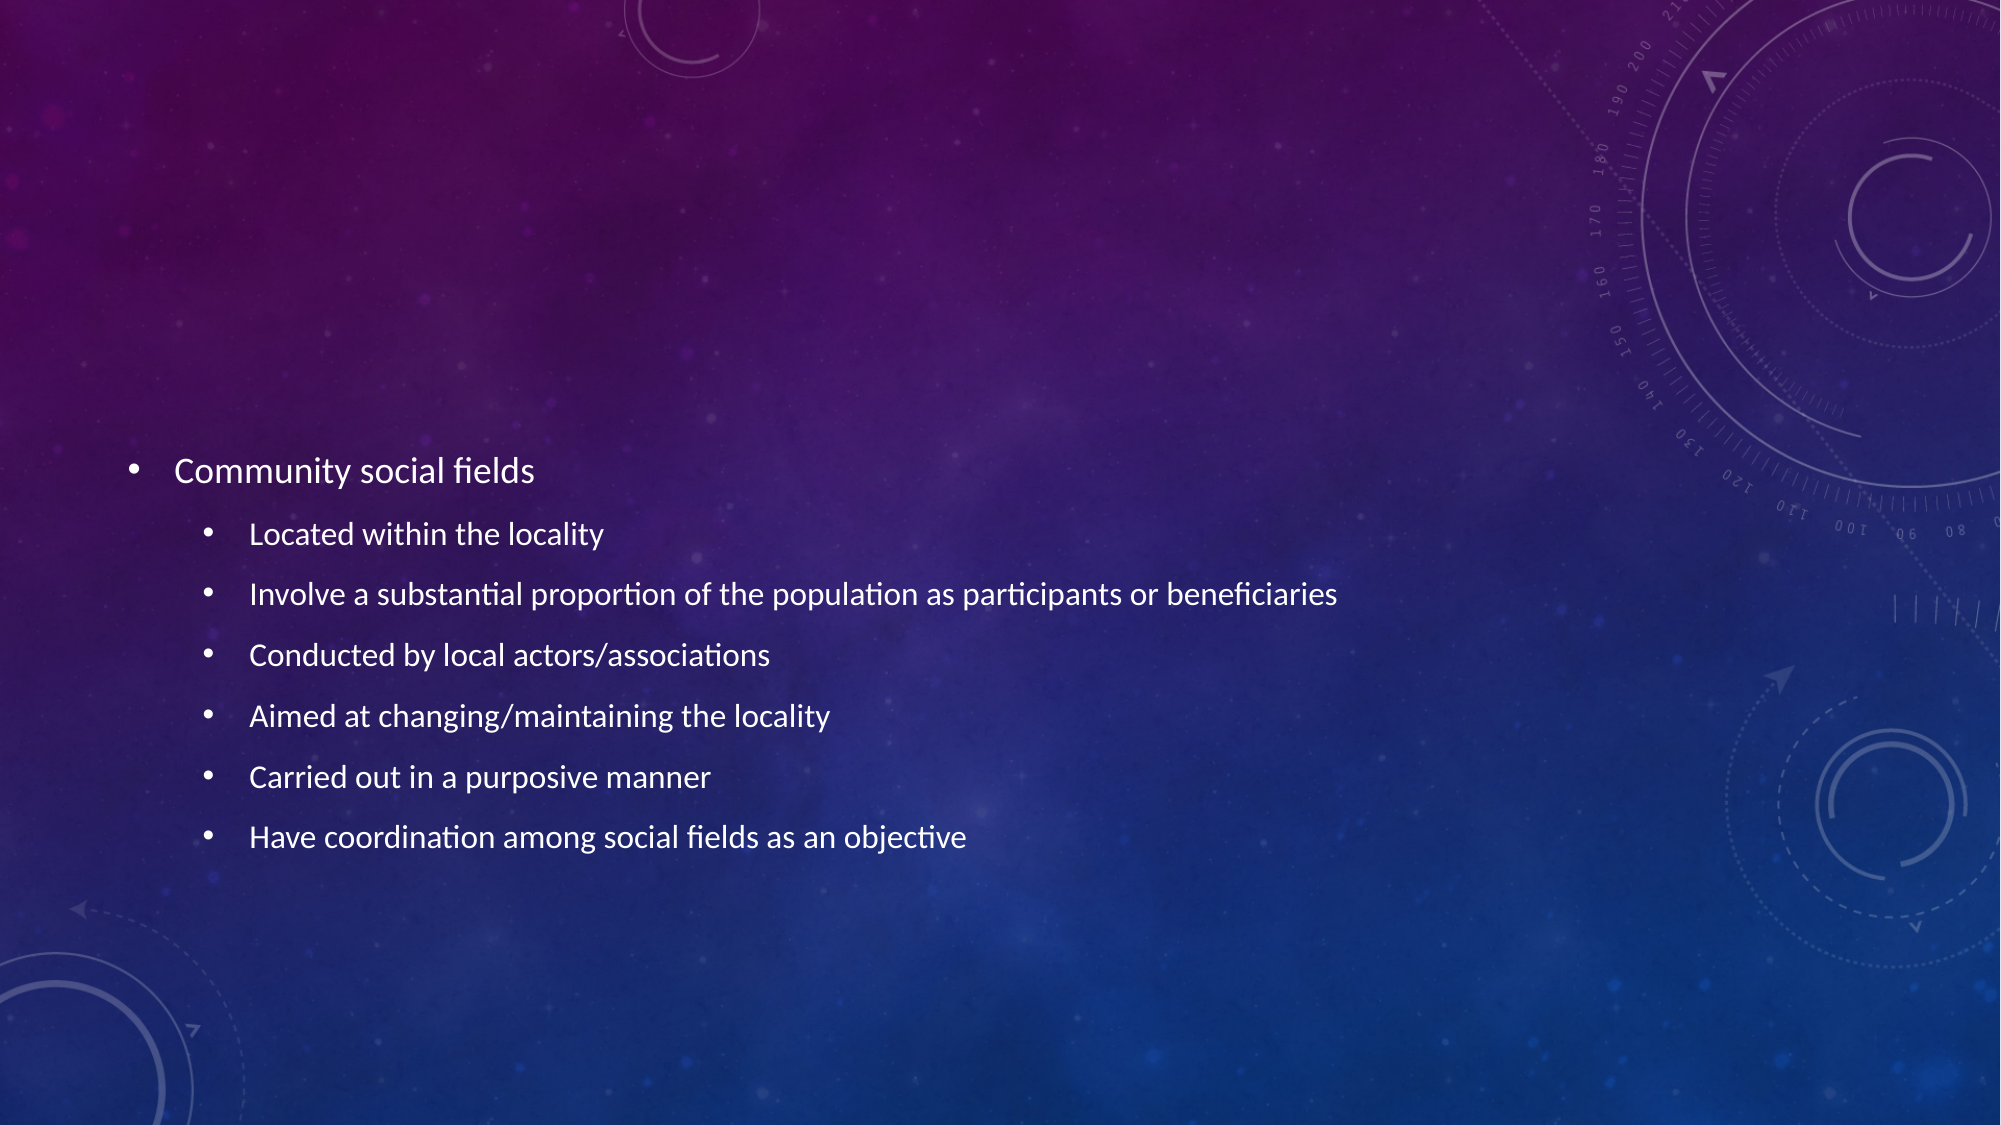

#
Community social fields
Located within the locality
Involve a substantial proportion of the population as participants or beneficiaries
Conducted by local actors/associations
Aimed at changing/maintaining the locality
Carried out in a purposive manner
Have coordination among social fields as an objective